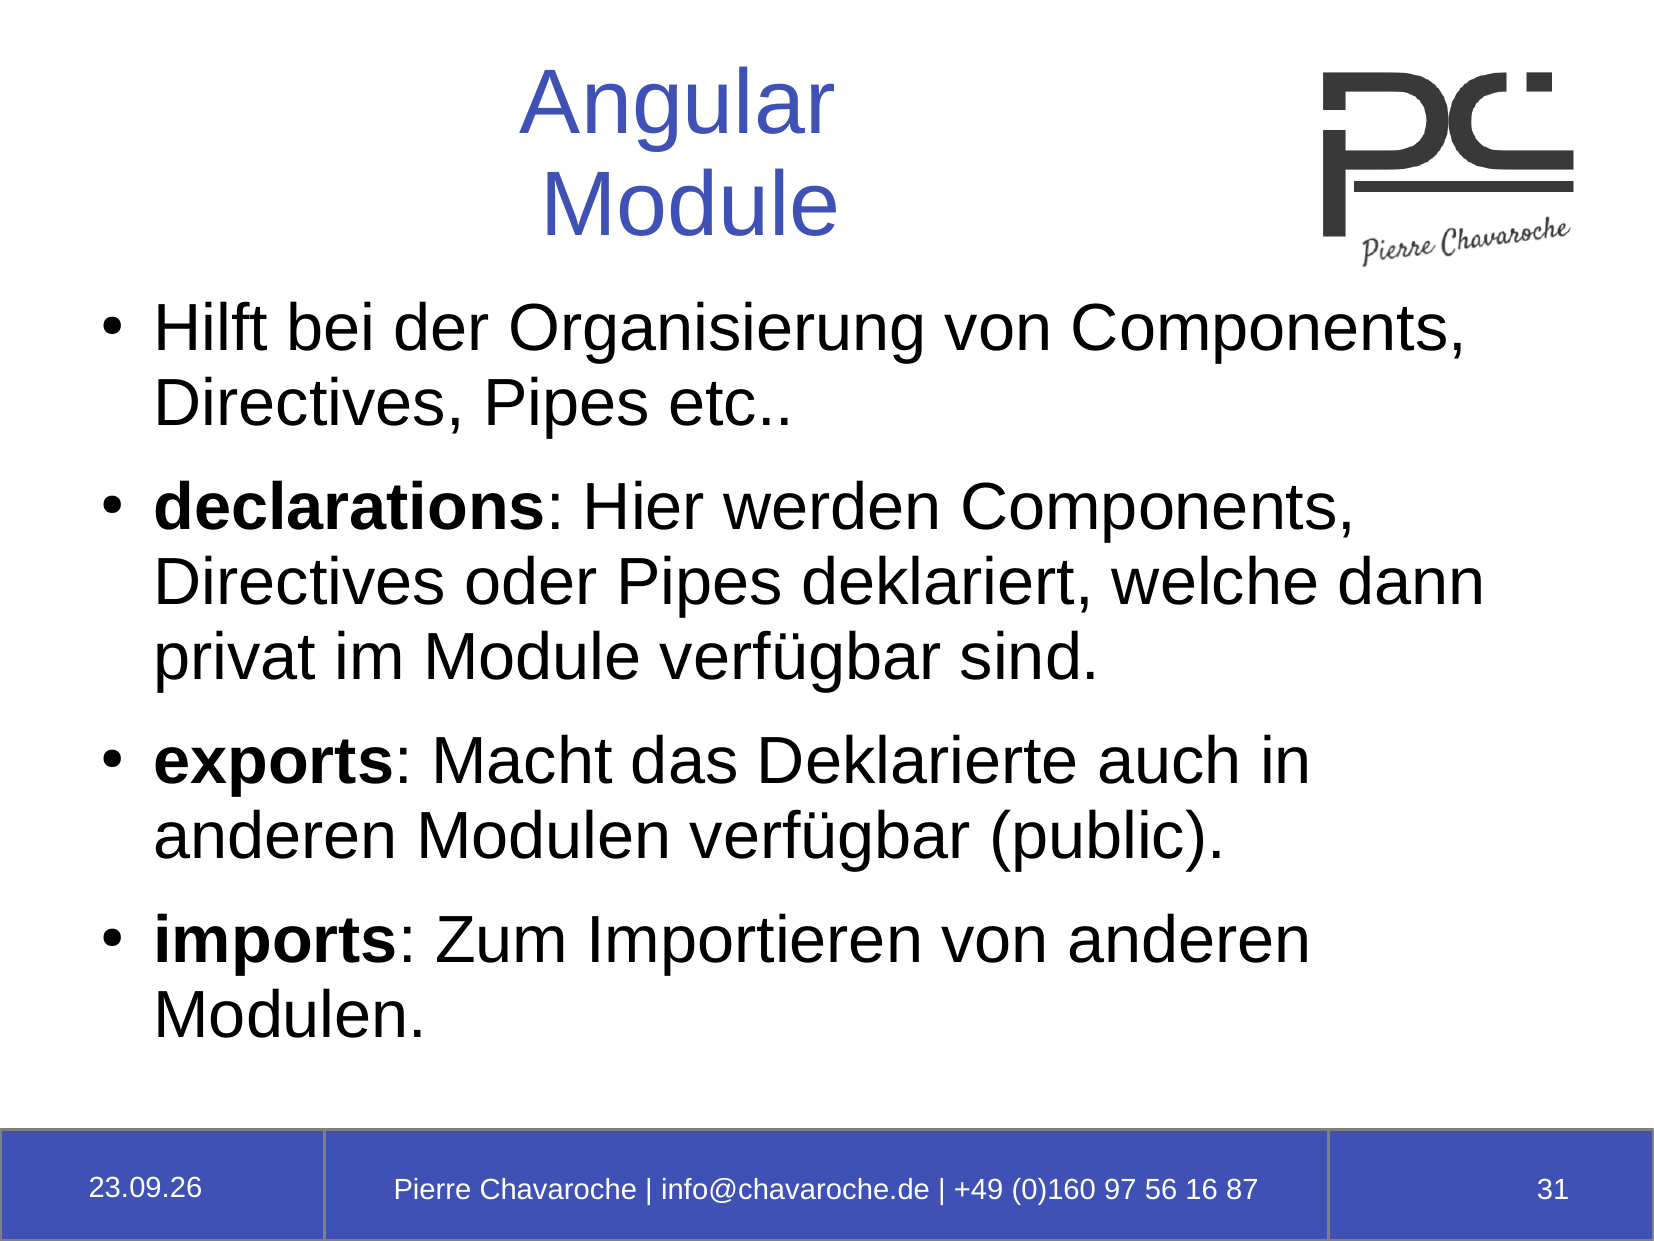

# Angular Module
Hilft bei der Organisierung von Components, Directives, Pipes etc..
declarations: Hier werden Components, Directives oder Pipes deklariert, welche dann privat im Module verfügbar sind.
exports: Macht das Deklarierte auch in anderen Modulen verfügbar (public).
imports: Zum Importieren von anderen Modulen.
Pierre Chavaroche | info@chavaroche.de | +49 (0)160 97 56 16 87
31